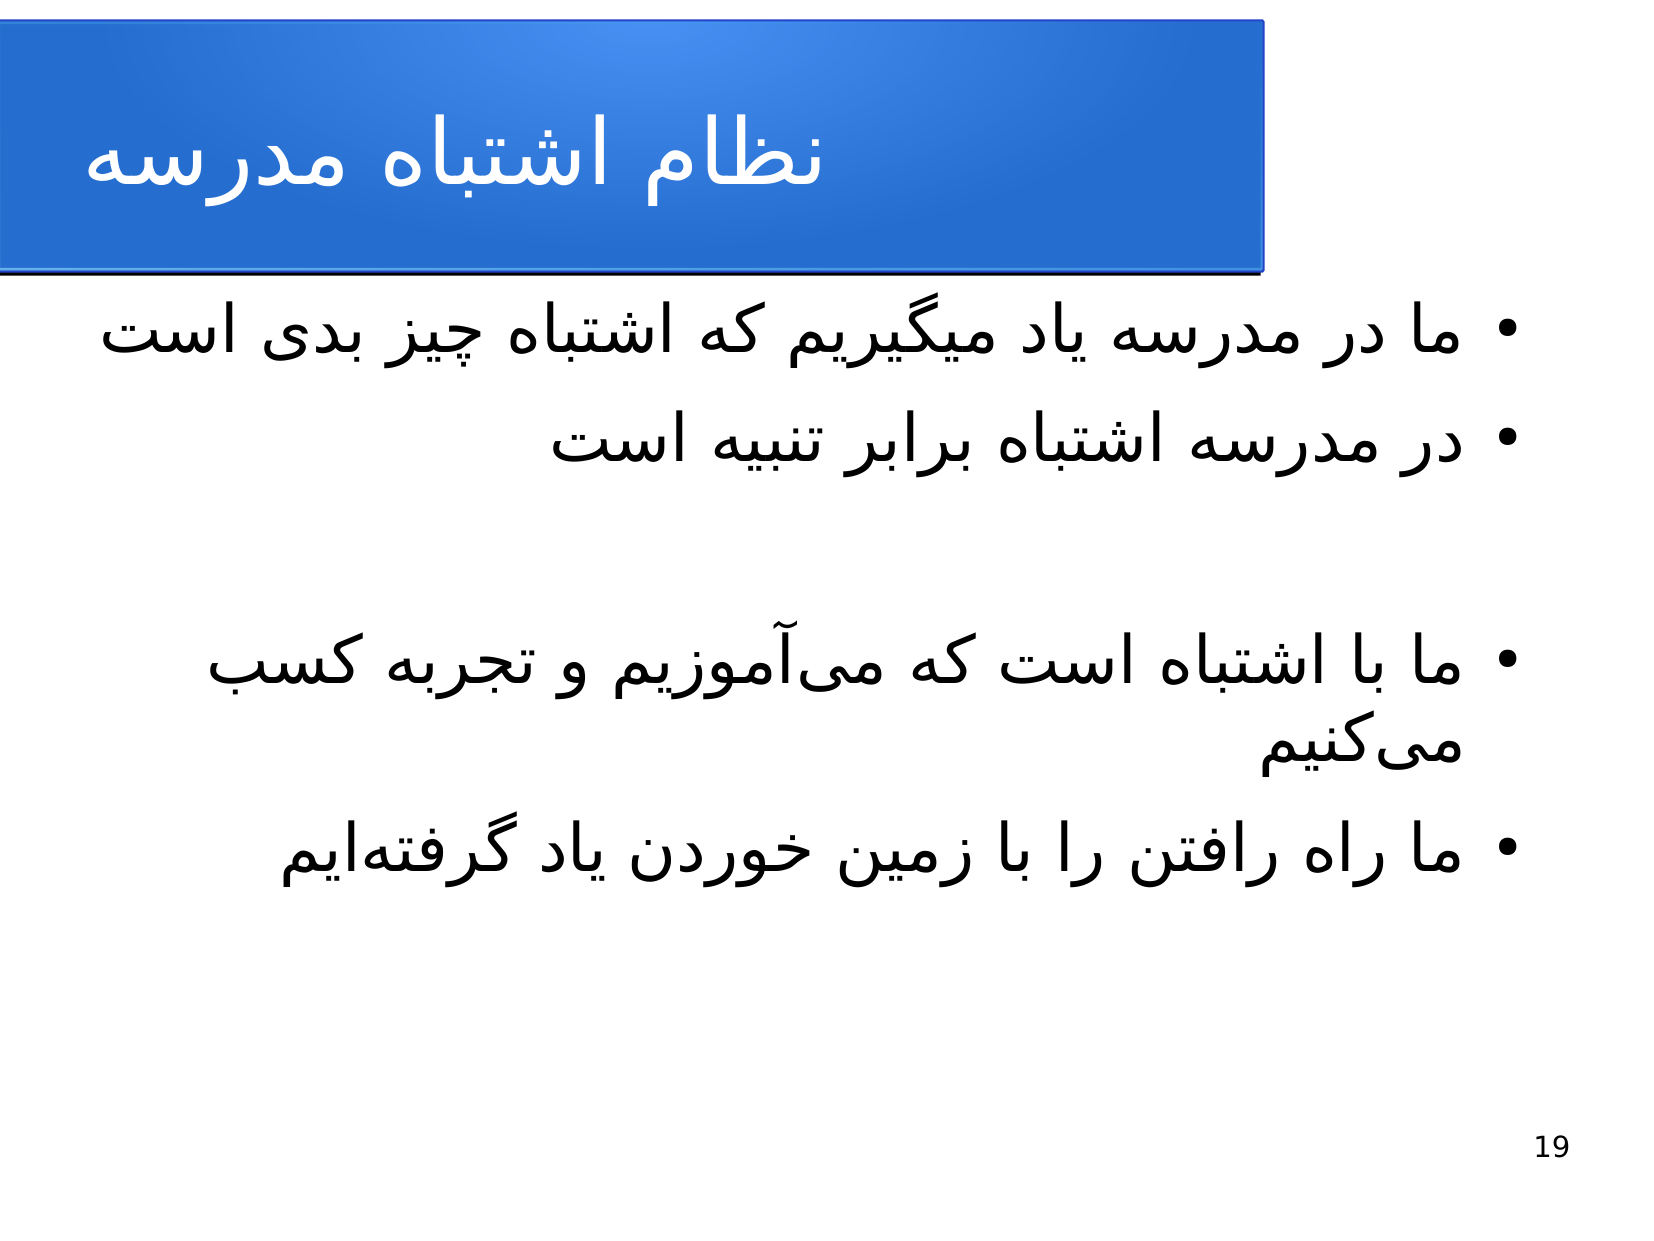

# نظام اشتباه مدرسه
ما در مدرسه یاد میگیریم که اشتباه چیز بدی است
در مدرسه اشتباه برابر تنبیه است
ما با اشتباه است که می‌آموزیم و تجربه کسب می‌کنیم
ما راه رافتن را با زمین خوردن یاد گرفته‌ایم
19